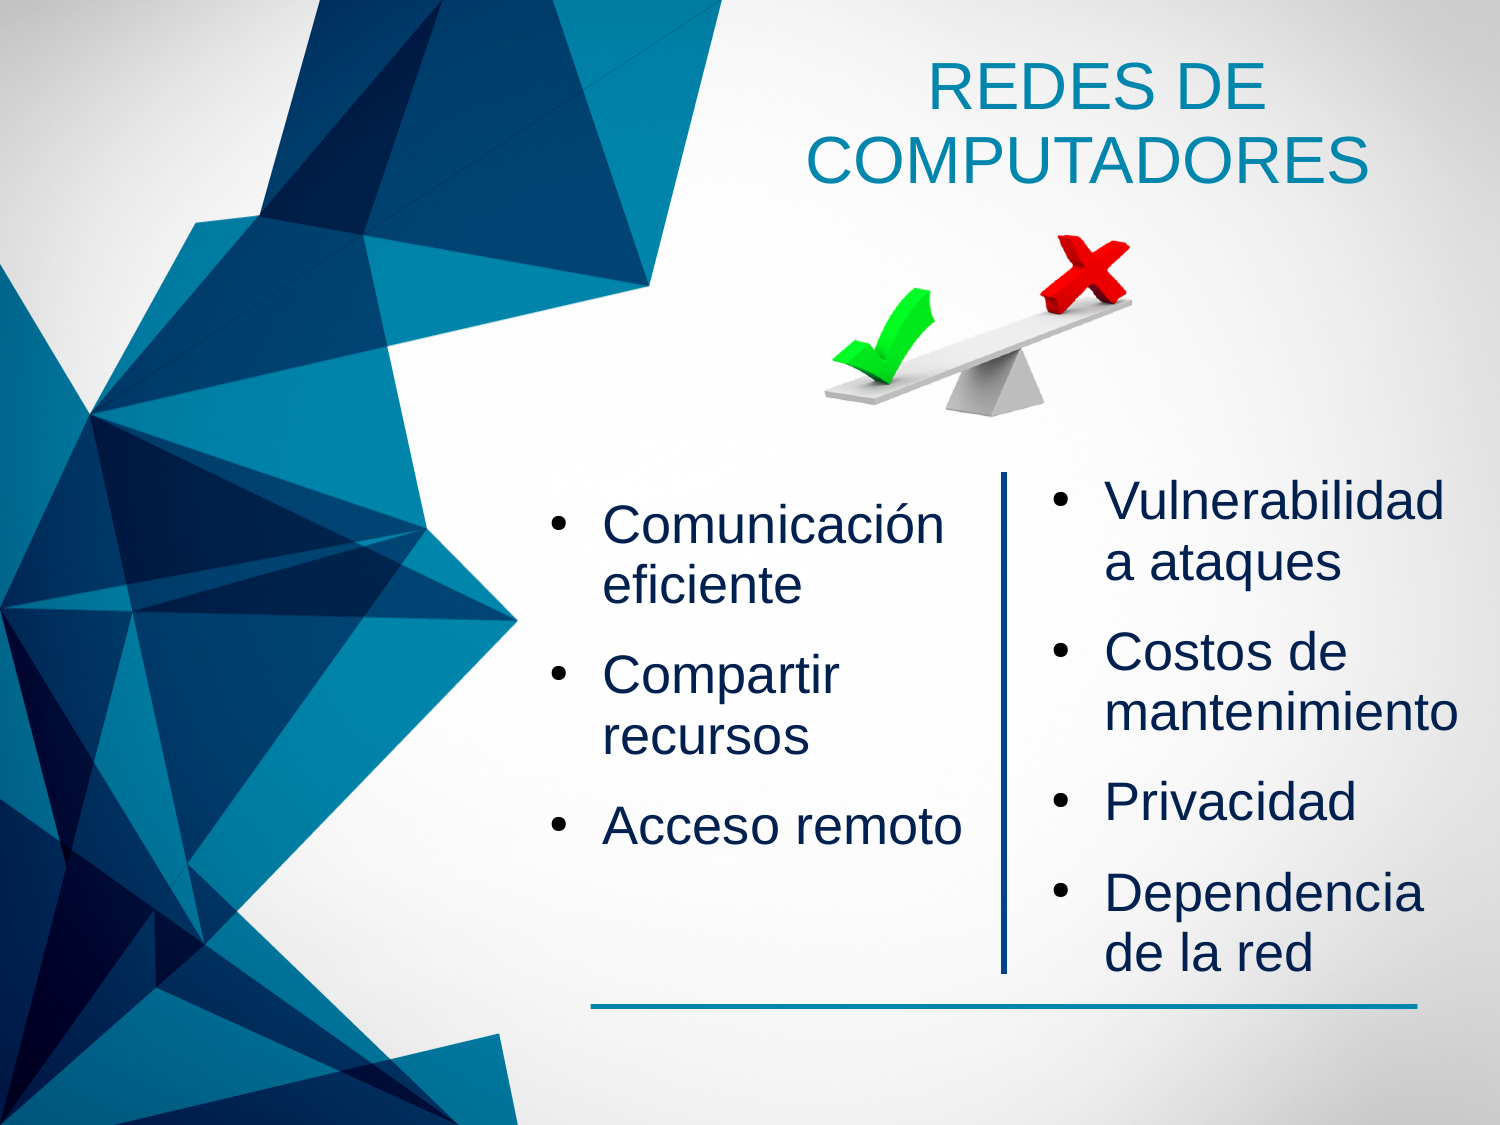

# REDES DE COMPUTADORES
Vulnerabilidad a ataques
Costos de mantenimiento
Privacidad
Dependencia de la red
Comunicación eficiente
Compartir recursos
Acceso remoto